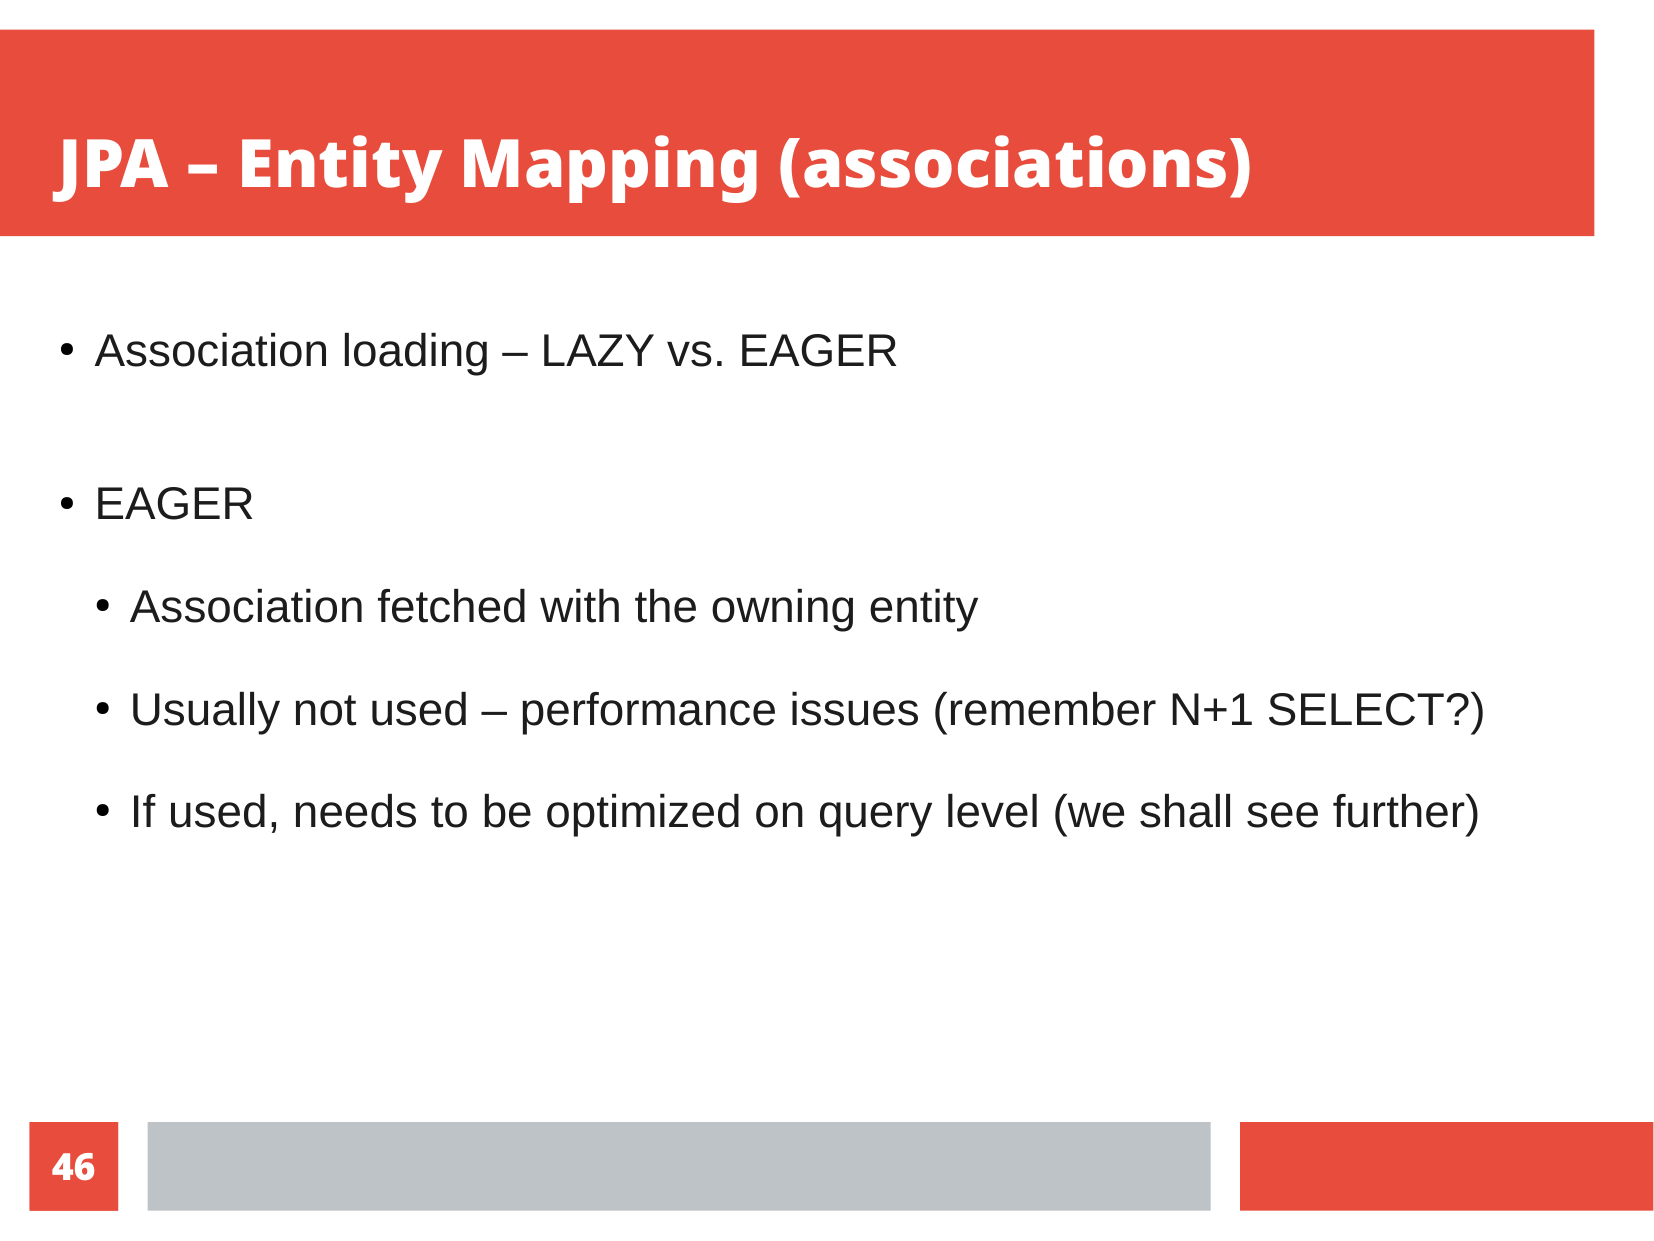

# JPA – Entity Mapping (associations)
Association loading – LAZY vs. EAGER
EAGER
Association fetched with the owning entity
Usually not used – performance issues (remember N+1 SELECT?)
If used, needs to be optimized on query level (we shall see further)
46